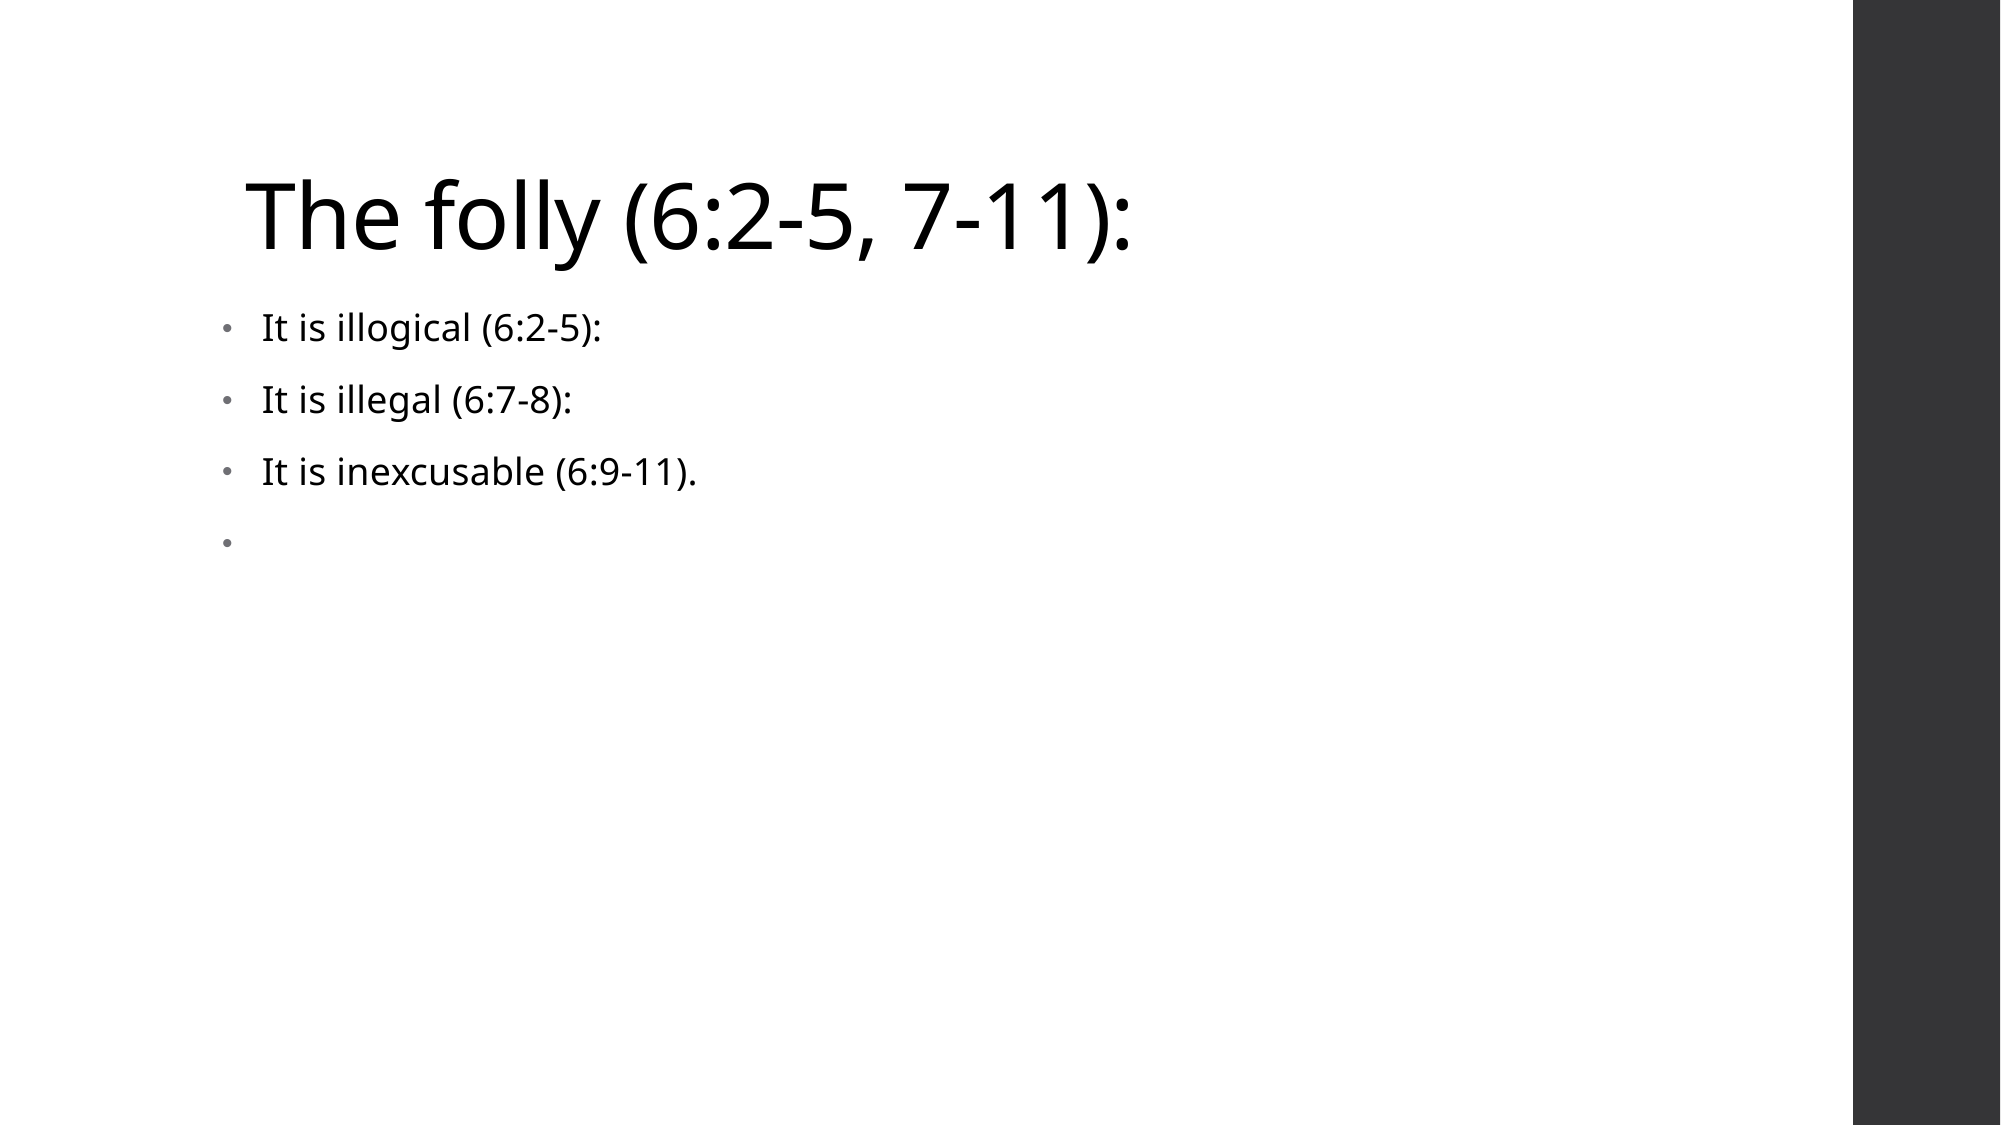

# The folly (6:2-5, 7-11):
 It is illogical (6:2-5):
 It is illegal (6:7-8):
 It is inexcusable (6:9-11).